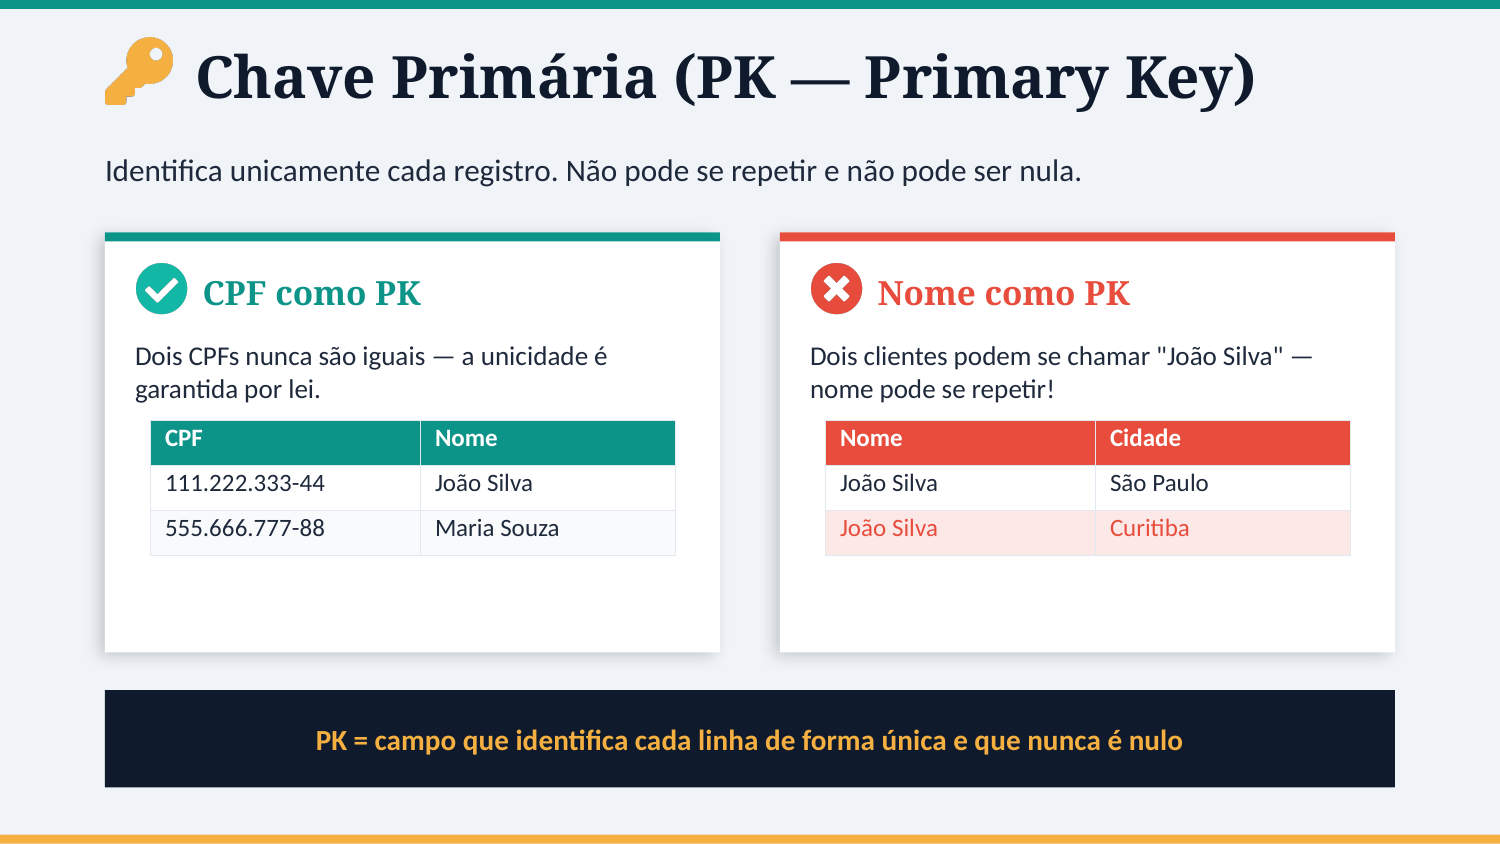

Chave Primária (PK — Primary Key)
Identifica unicamente cada registro. Não pode se repetir e não pode ser nula.
CPF como PK
Nome como PK
Dois CPFs nunca são iguais — a unicidade é garantida por lei.
Dois clientes podem se chamar "João Silva" — nome pode se repetir!
| CPF | Nome |
| --- | --- |
| 111.222.333-44 | João Silva |
| 555.666.777-88 | Maria Souza |
| Nome | Cidade |
| --- | --- |
| João Silva | São Paulo |
| João Silva | Curitiba |
PK = campo que identifica cada linha de forma única e que nunca é nulo